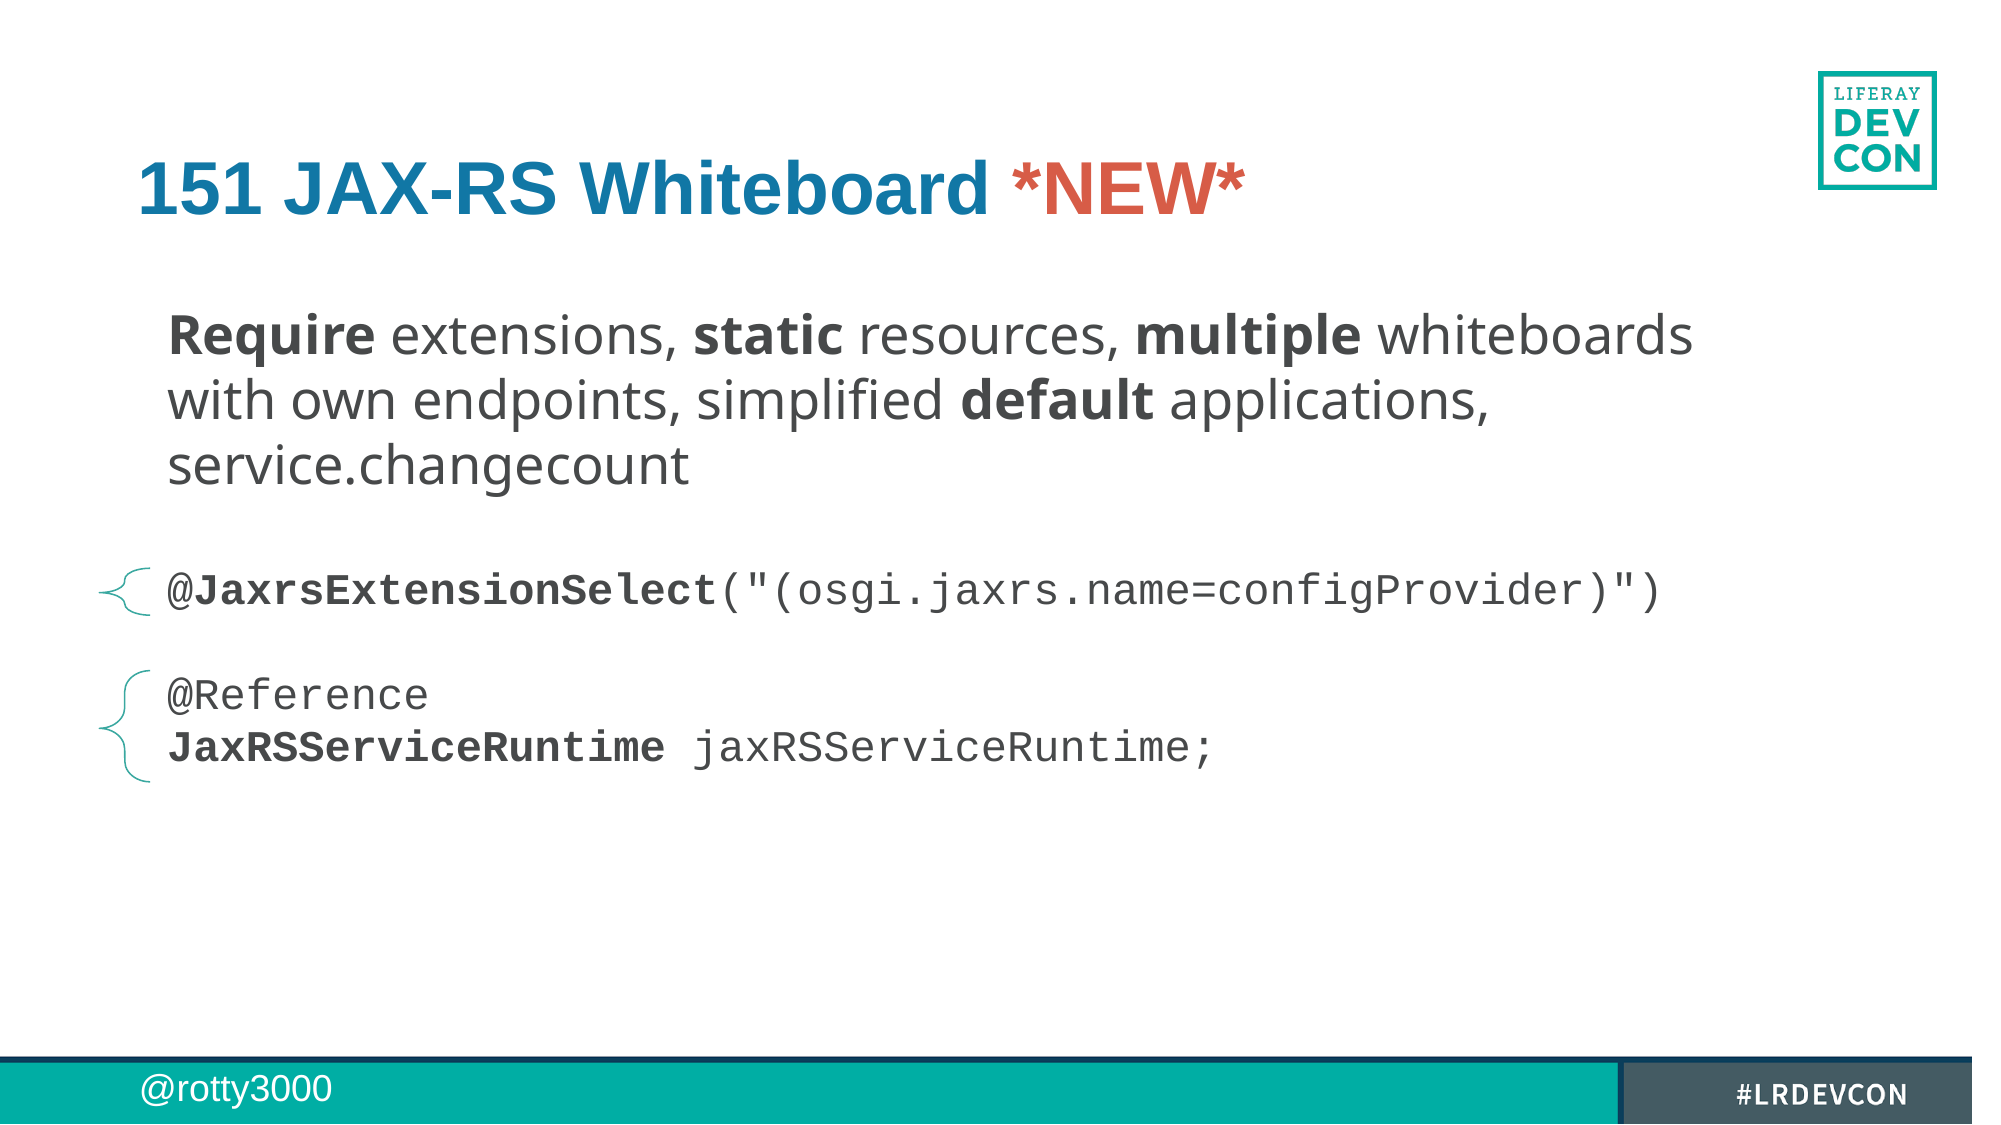

151 JAX-RS Whiteboard *NEW*
# Require extensions, static resources, multiple whiteboards
with own endpoints, simplified default applications,
service.changecount
@JaxrsExtensionSelect("(osgi.jaxrs.name=configProvider)")
@Reference
JaxRSServiceRuntime jaxRSServiceRuntime;
@rotty3000